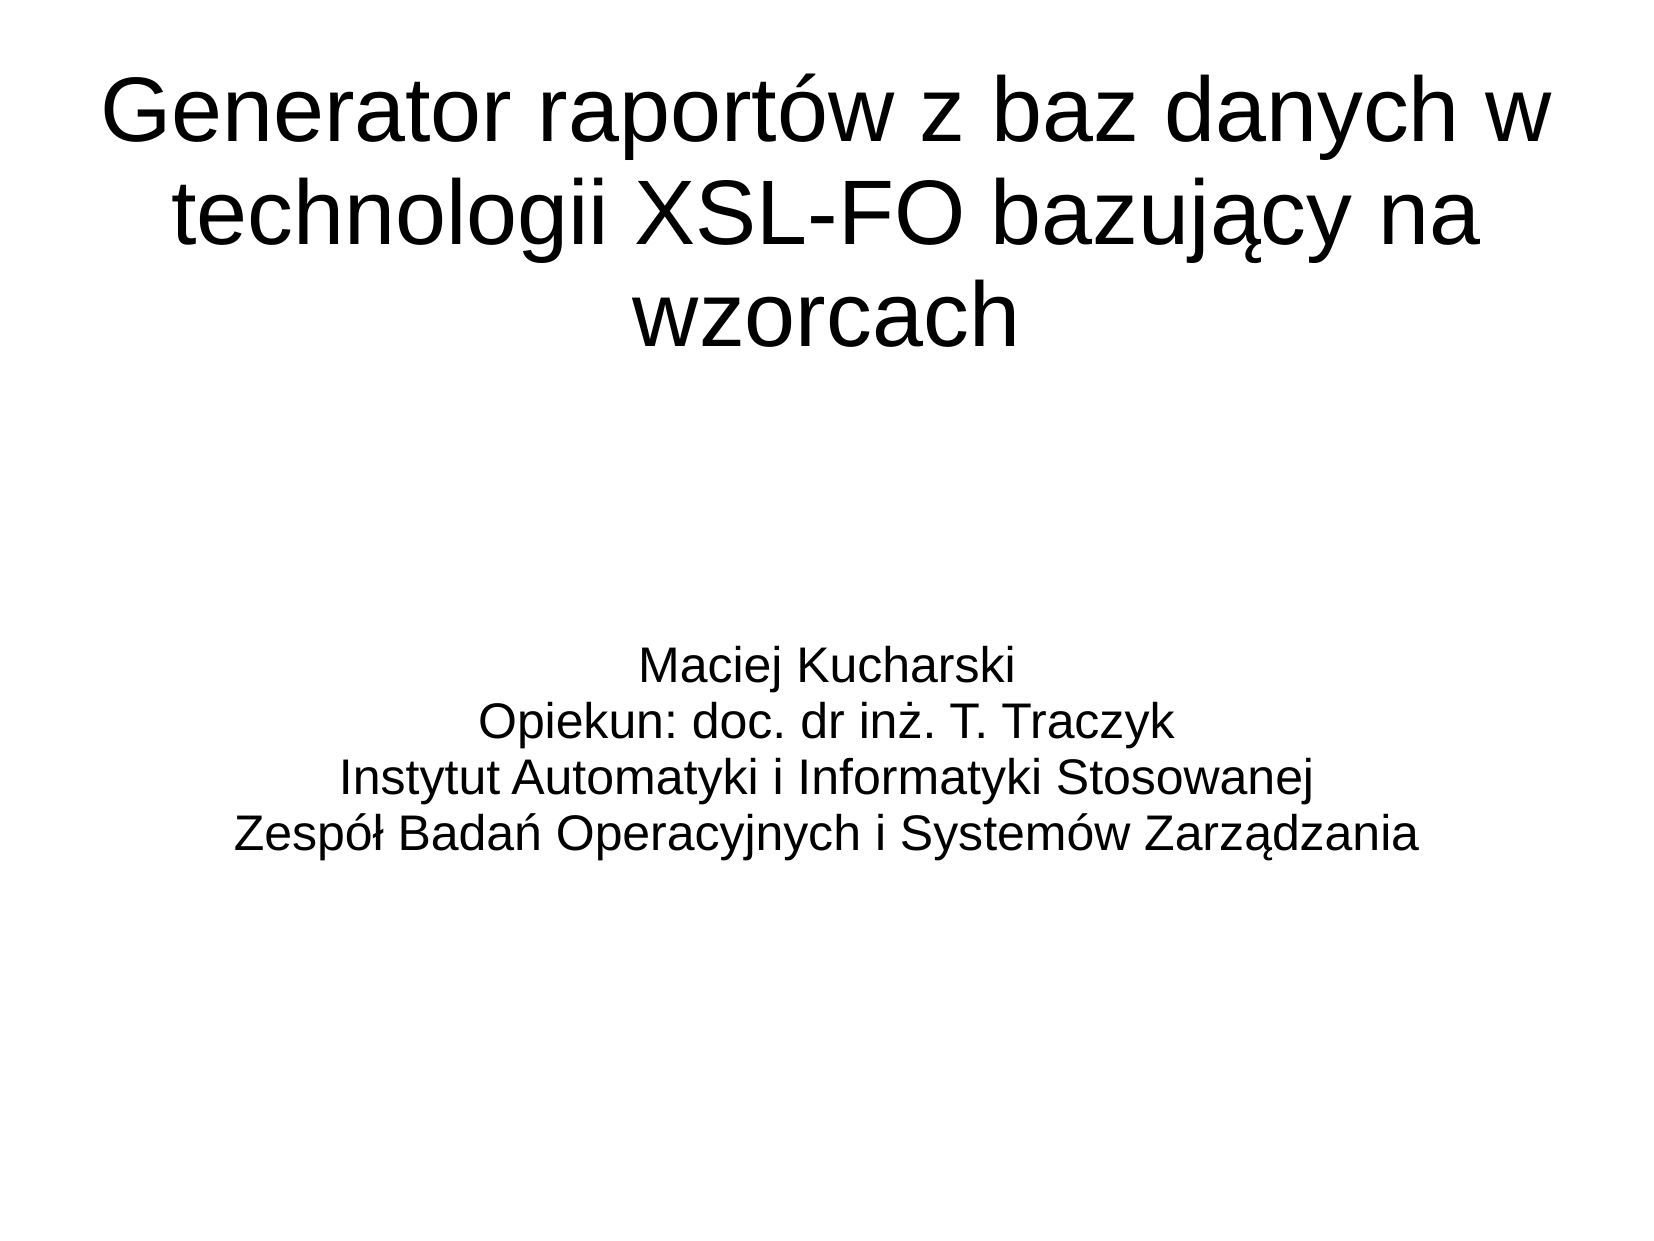

# Generator raportów z baz danych w technologii XSL-FO bazujący na wzorcach
Maciej Kucharski
Opiekun: doc. dr inż. T. Traczyk
Instytut Automatyki i Informatyki Stosowanej
Zespół Badań Operacyjnych i Systemów Zarządzania